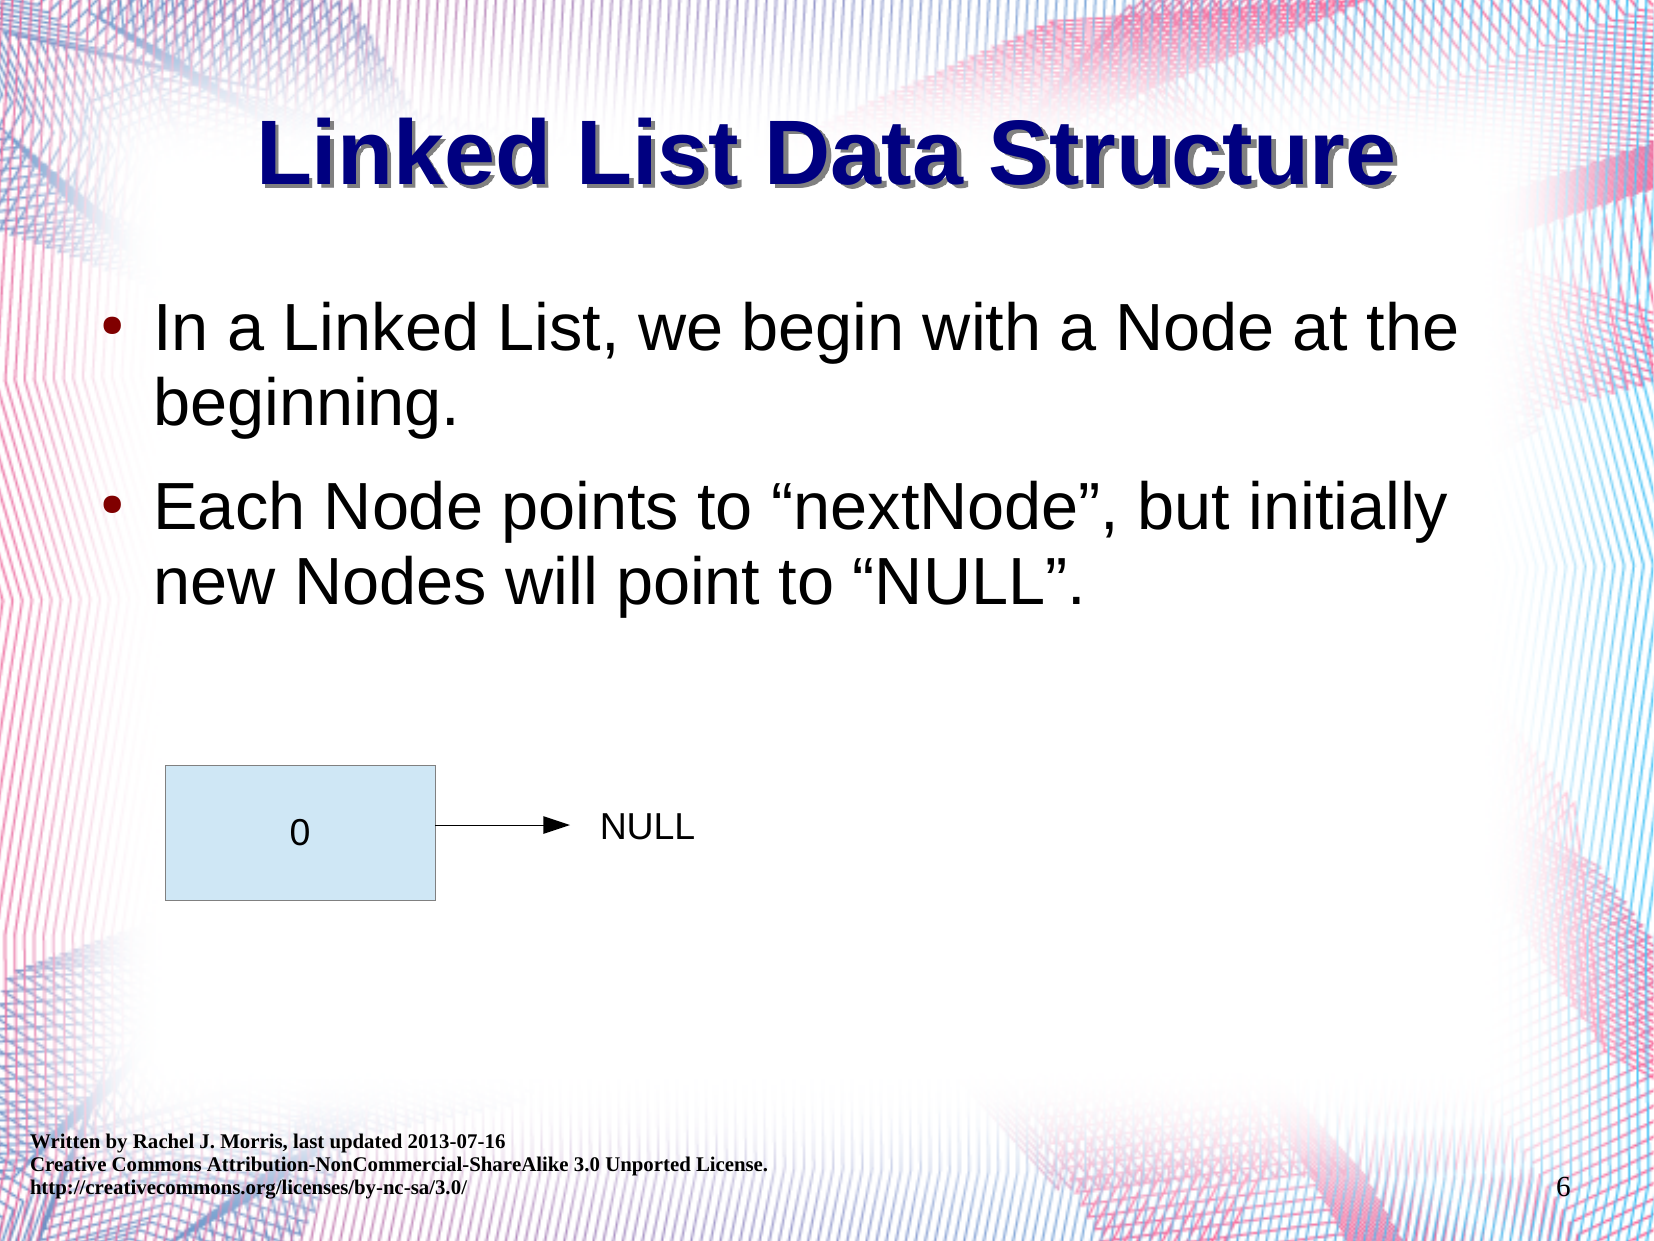

# Linked List Data Structure
In a Linked List, we begin with a Node at the beginning.
Each Node points to “nextNode”, but initially new Nodes will point to “NULL”.
0
NULL
6